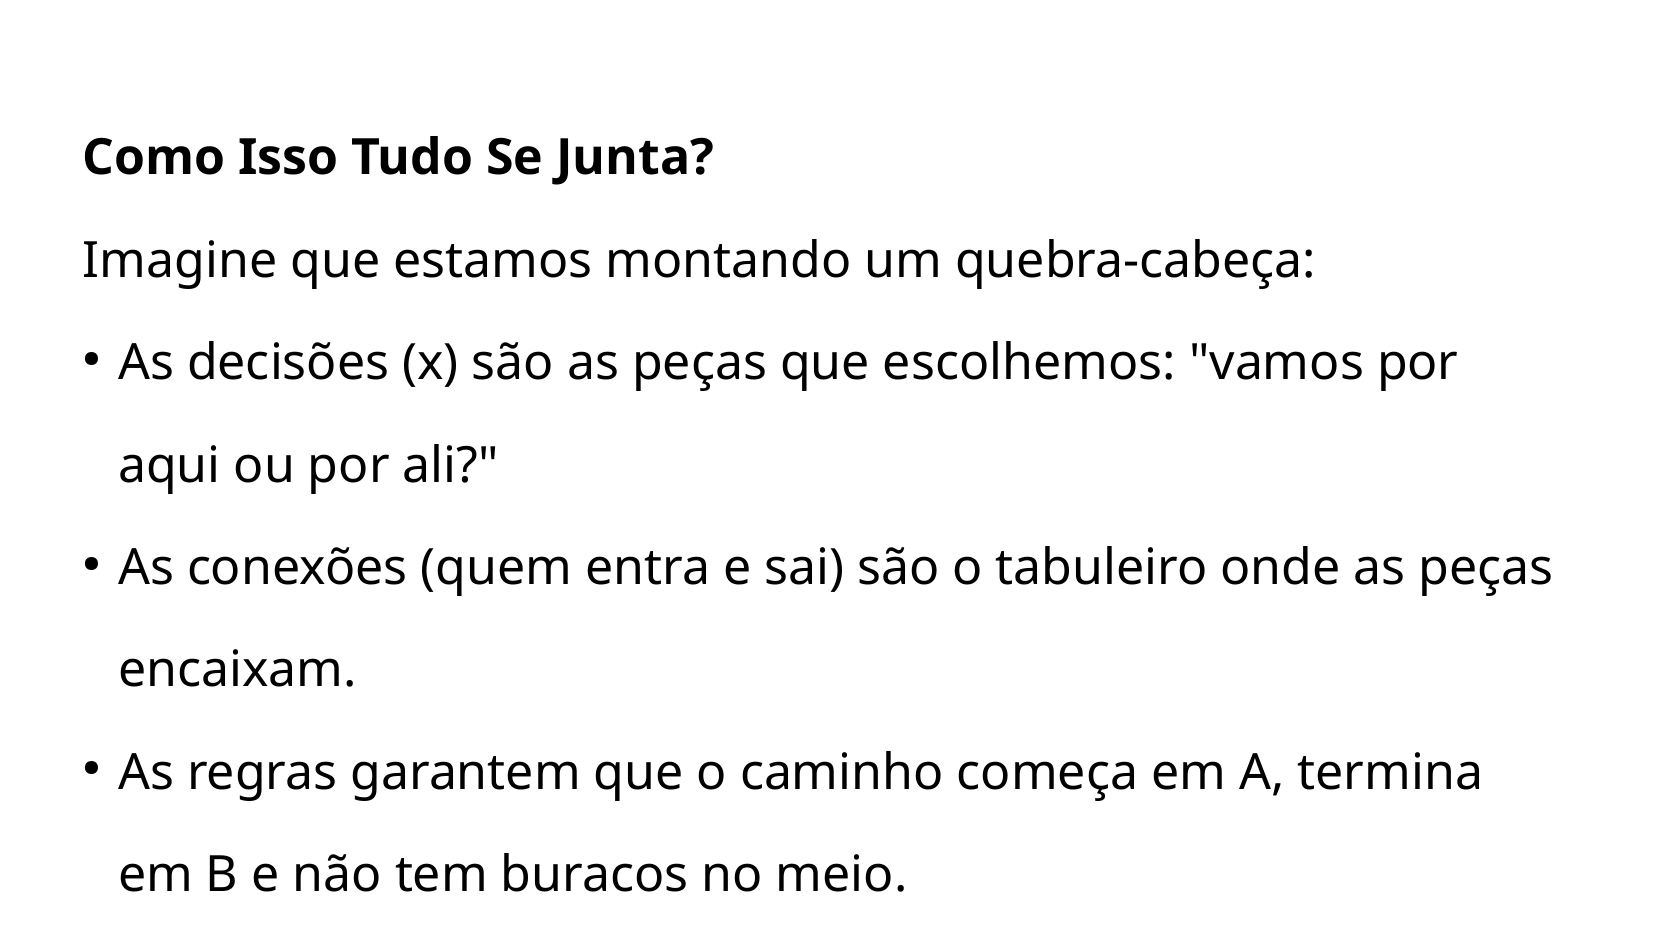

# Como Isso Tudo Se Junta?
Imagine que estamos montando um quebra-cabeça:
As decisões (x) são as peças que escolhemos: "vamos por aqui ou por ali?"
As conexões (quem entra e sai) são o tabuleiro onde as peças encaixam.
As regras garantem que o caminho começa em A, termina em B e não tem buracos no meio.
O objetivo é olhar todas as opções e achar o trajeto mais curto.